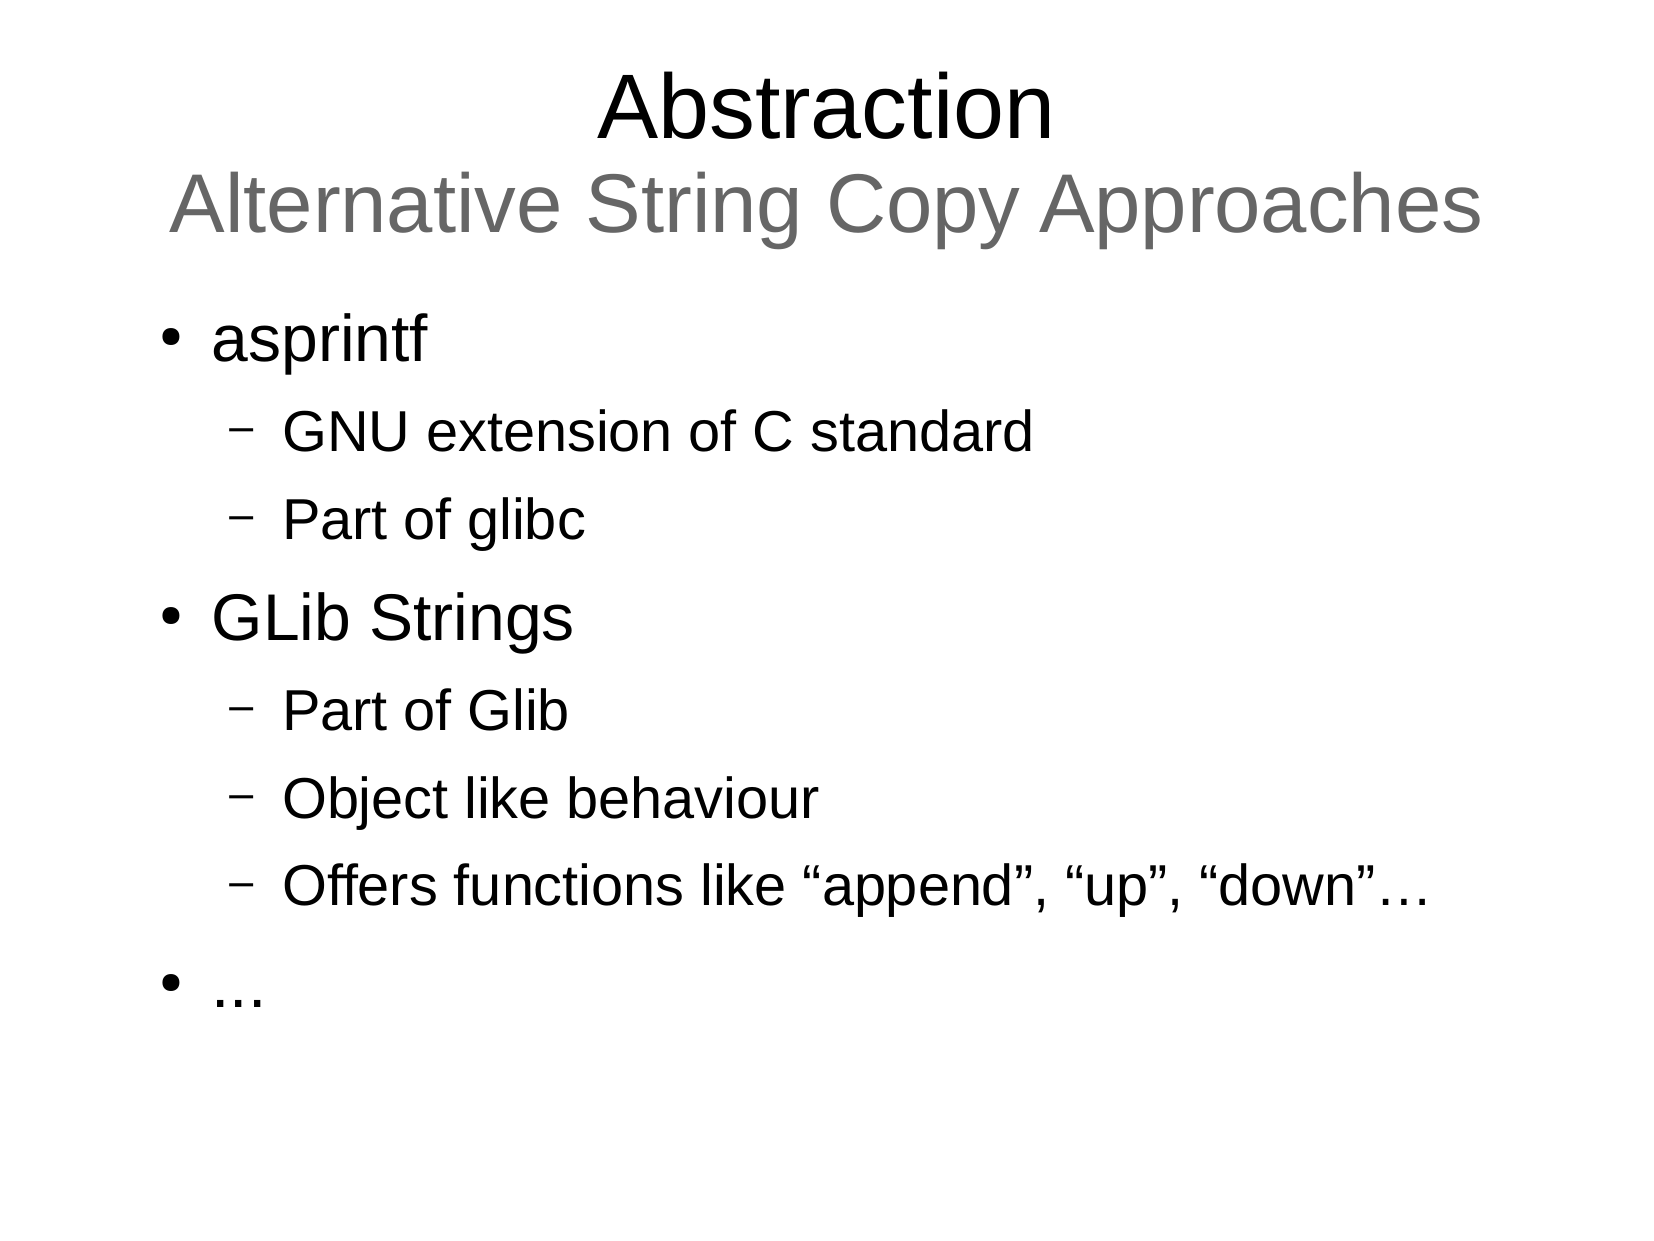

# Abstraction Alternative String Copy Approaches
asprintf
GNU extension of C standard
Part of glibc
GLib Strings
Part of Glib
Object like behaviour
Offers functions like “append”, “up”, “down”…
...